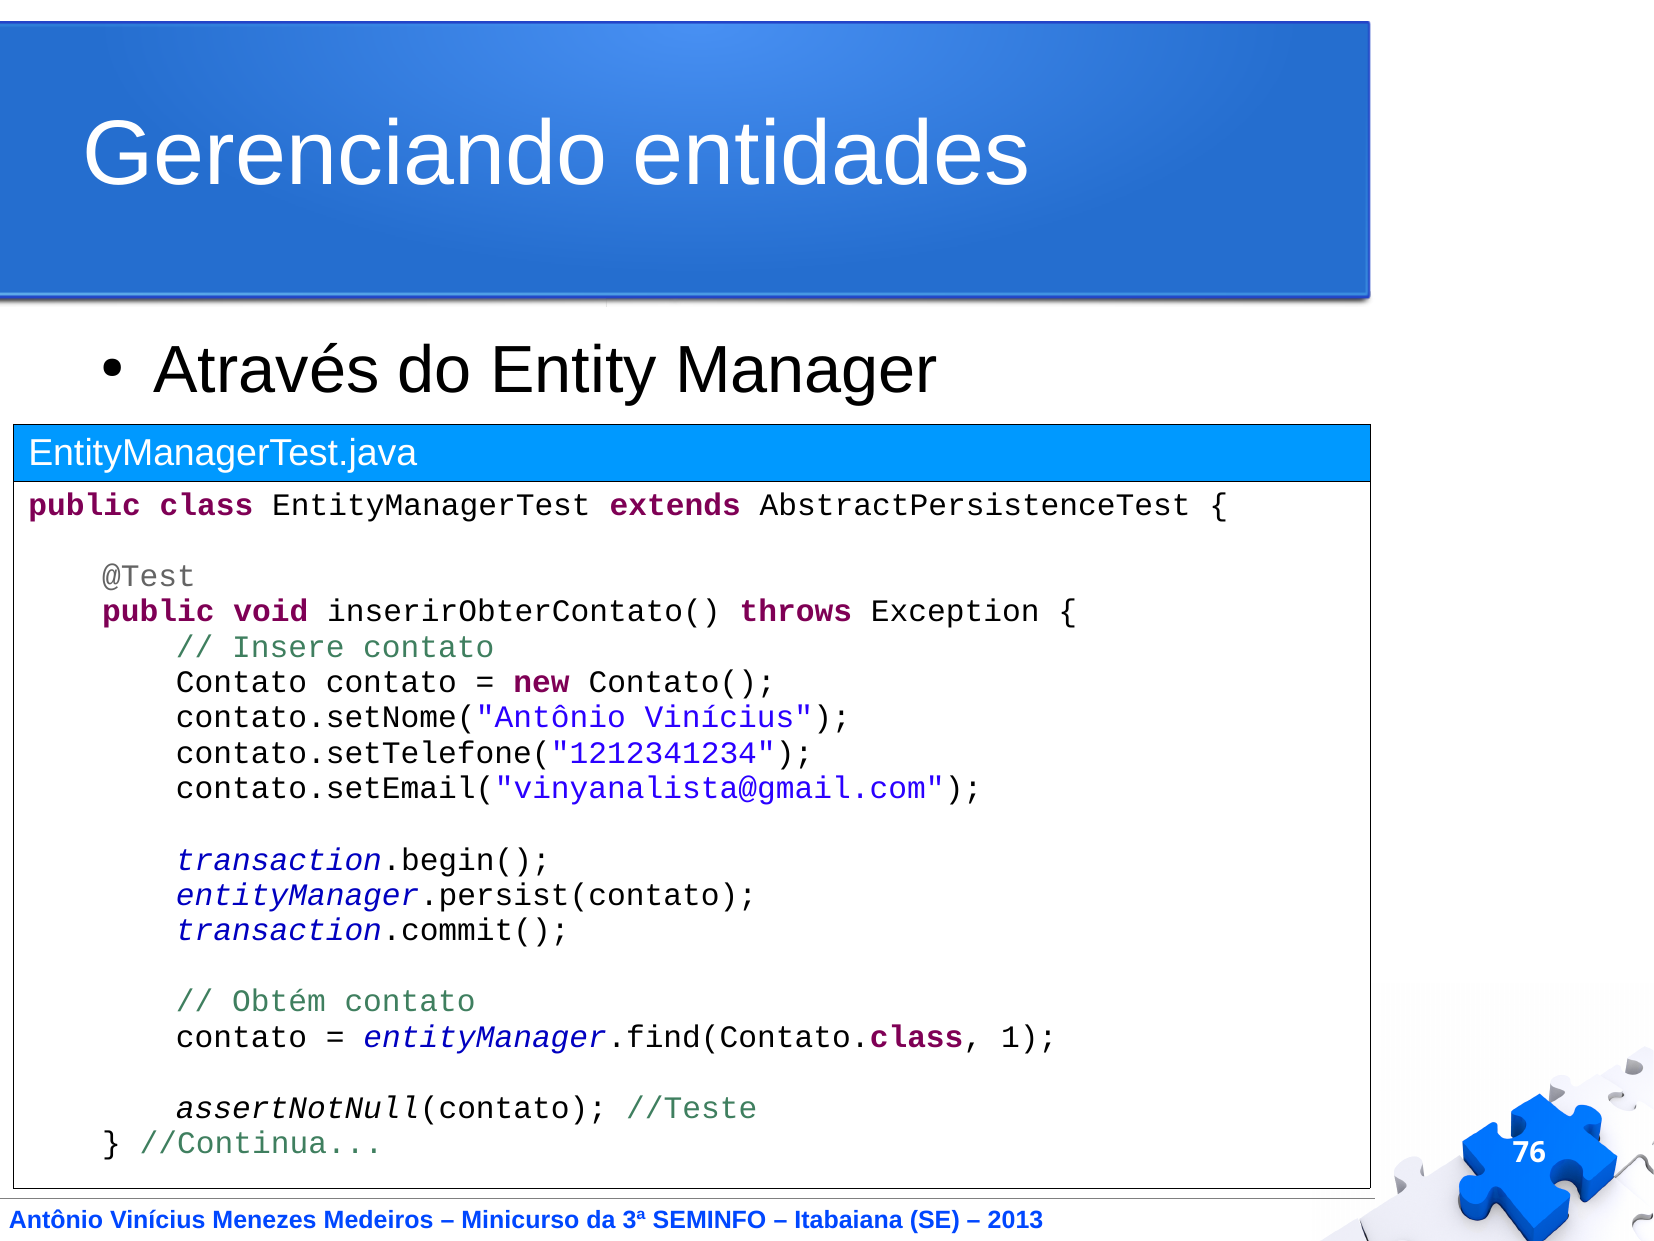

# Gerenciando entidades
Através do Entity Manager
| EntityManagerTest.java |
| --- |
| public class EntityManagerTest extends AbstractPersistenceTest { @Test public void inserirObterContato() throws Exception { // Insere contato Contato contato = new Contato(); contato.setNome("Antônio Vinícius"); contato.setTelefone("1212341234"); contato.setEmail("vinyanalista@gmail.com"); transaction.begin(); entityManager.persist(contato); transaction.commit(); // Obtém contato contato = entityManager.find(Contato.class, 1); assertNotNull(contato); //Teste } //Continua... |
76